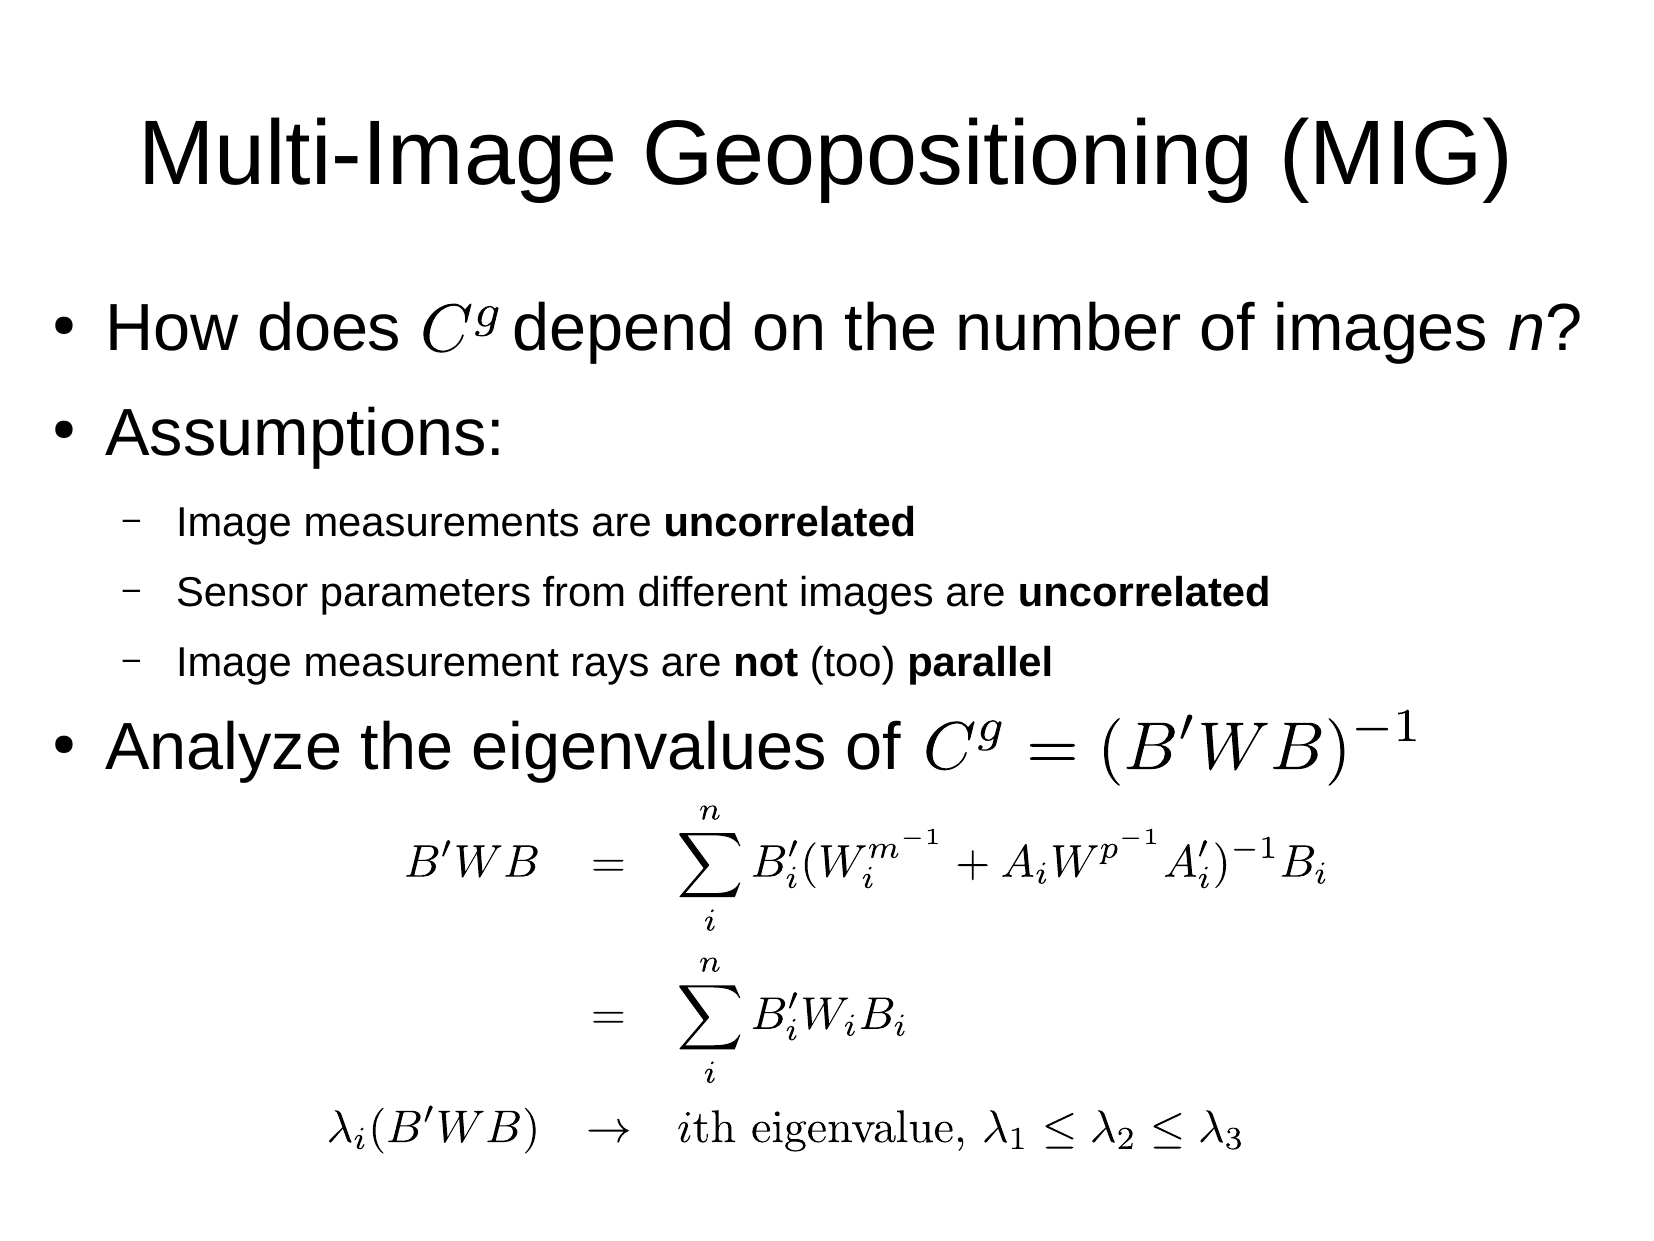

Multi-Image Geopositioning (MIG)
# How does depend on the number of images n?
Assumptions:
Image measurements are uncorrelated
Sensor parameters from different images are uncorrelated
Image measurement rays are not (too) parallel
Analyze the eigenvalues of